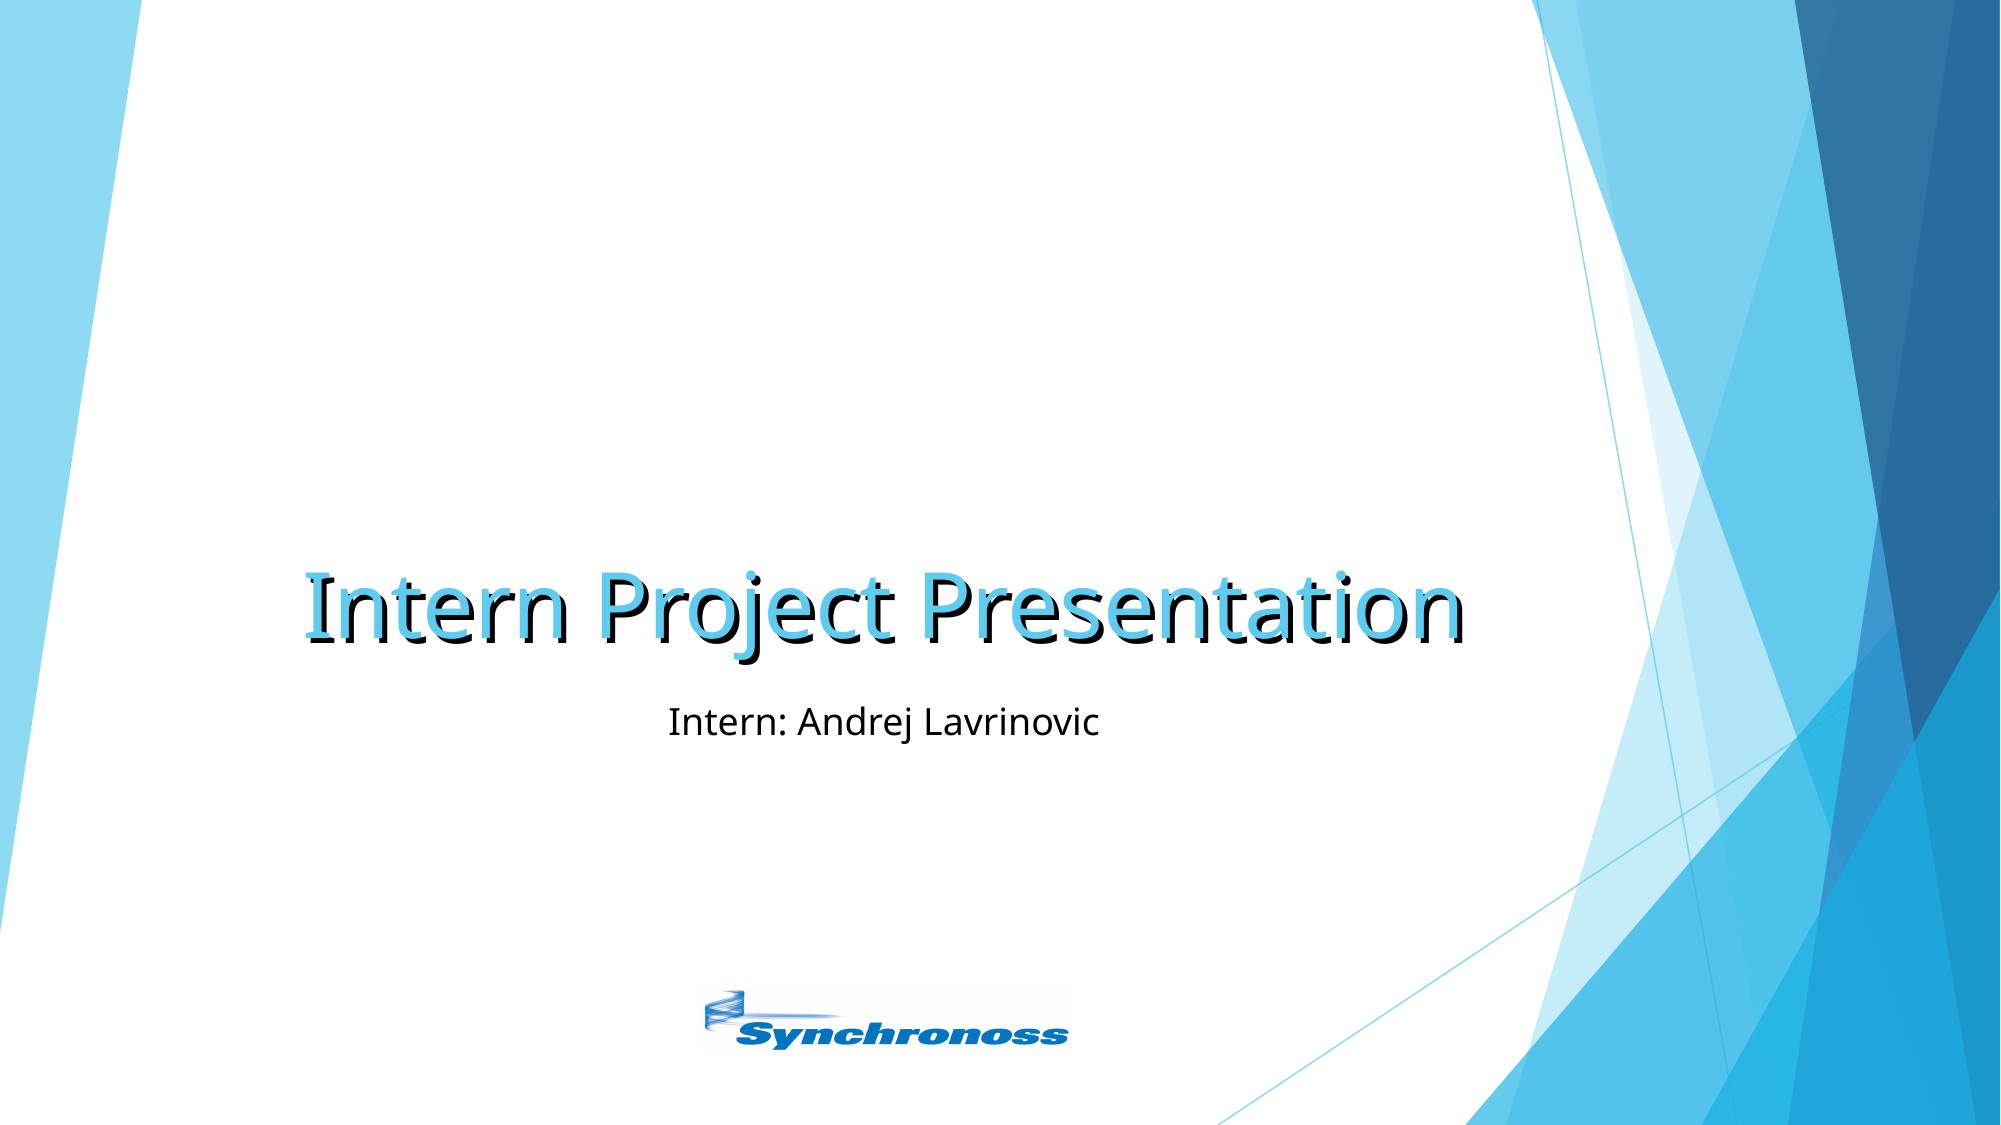

# Intern Project Presentation
Intern: Andrej Lavrinovic